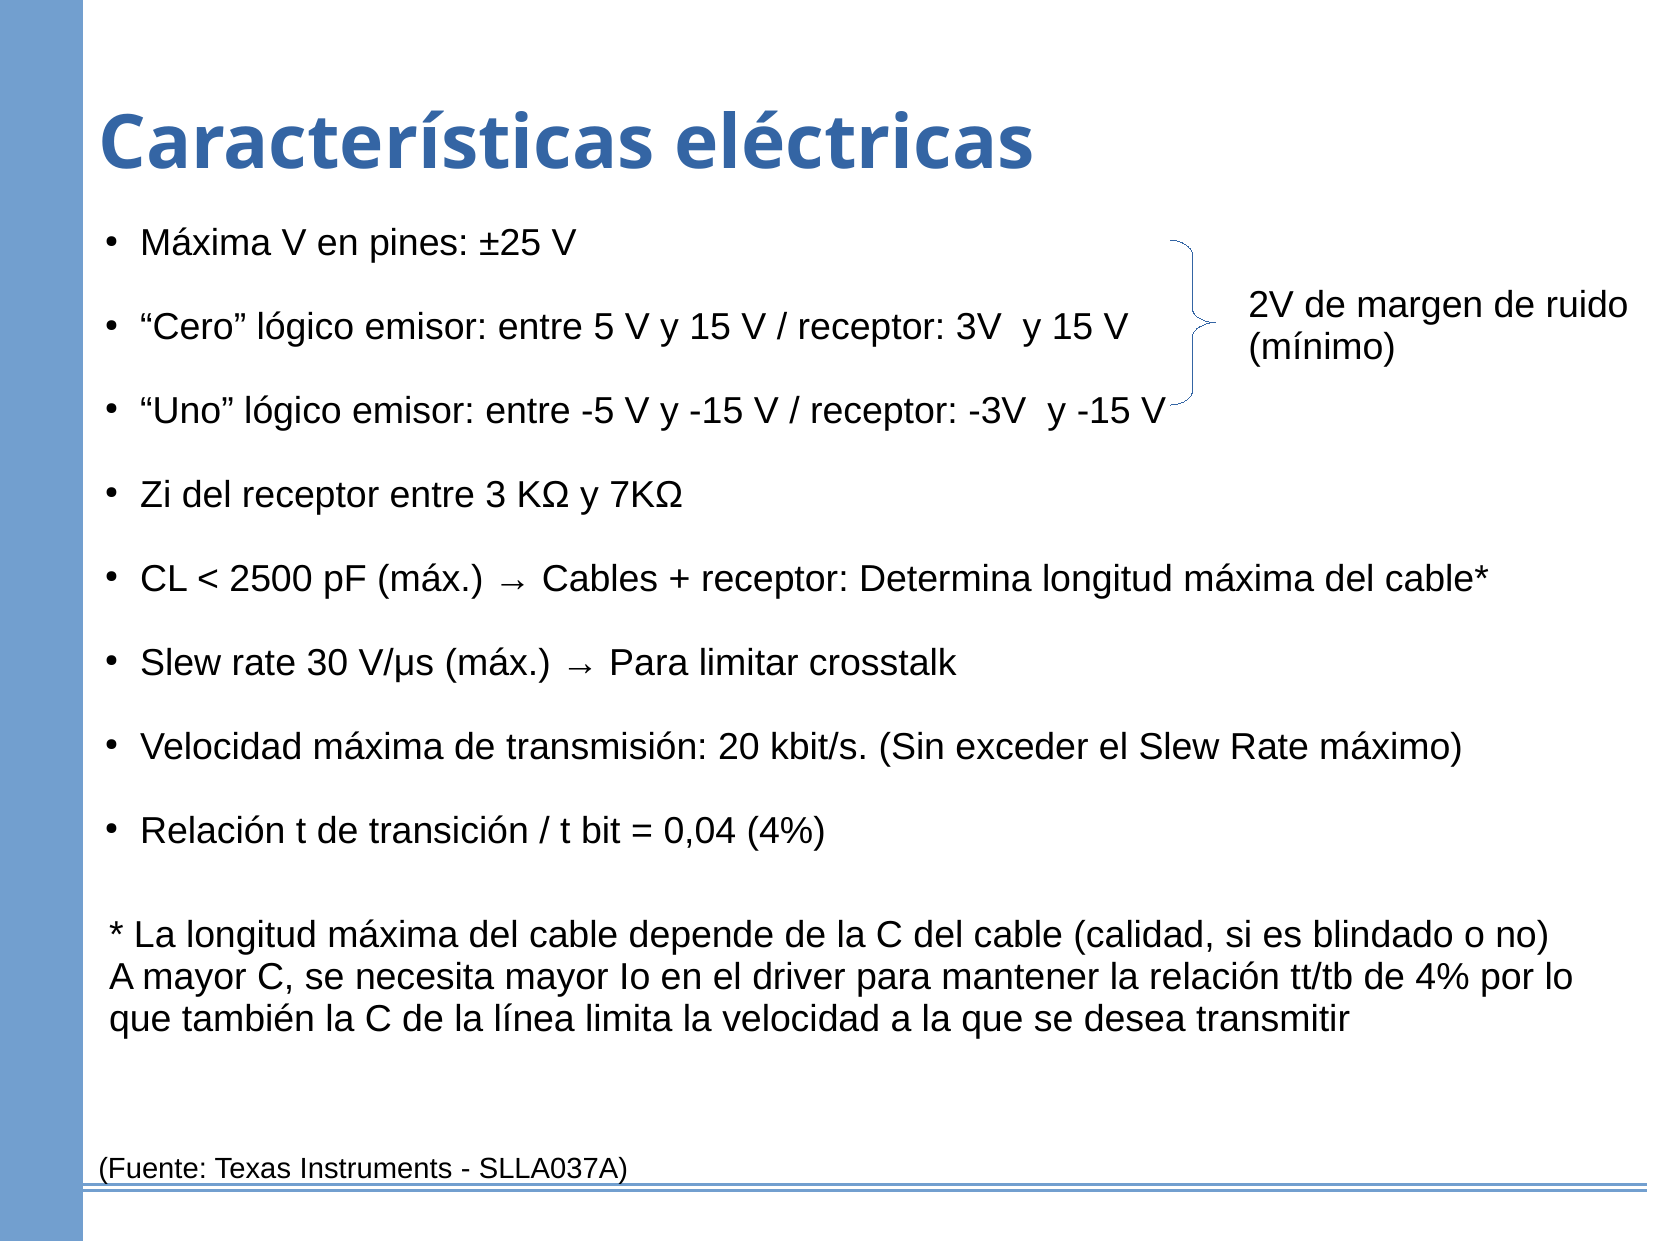

Características eléctricas
Máxima V en pines: ±25 V
“Cero” lógico emisor: entre 5 V y 15 V / receptor: 3V y 15 V
“Uno” lógico emisor: entre -5 V y -15 V / receptor: -3V y -15 V
Zi del receptor entre 3 KΩ y 7KΩ
CL < 2500 pF (máx.) → Cables + receptor: Determina longitud máxima del cable*
Slew rate 30 V/μs (máx.) → Para limitar crosstalk
Velocidad máxima de transmisión: 20 kbit/s. (Sin exceder el Slew Rate máximo)
Relación t de transición / t bit = 0,04 (4%)
2V de margen de ruido
(mínimo)
* La longitud máxima del cable depende de la C del cable (calidad, si es blindado o no)
A mayor C, se necesita mayor Io en el driver para mantener la relación tt/tb de 4% por lo
que también la C de la línea limita la velocidad a la que se desea transmitir
(Fuente: Texas Instruments - SLLA037A)